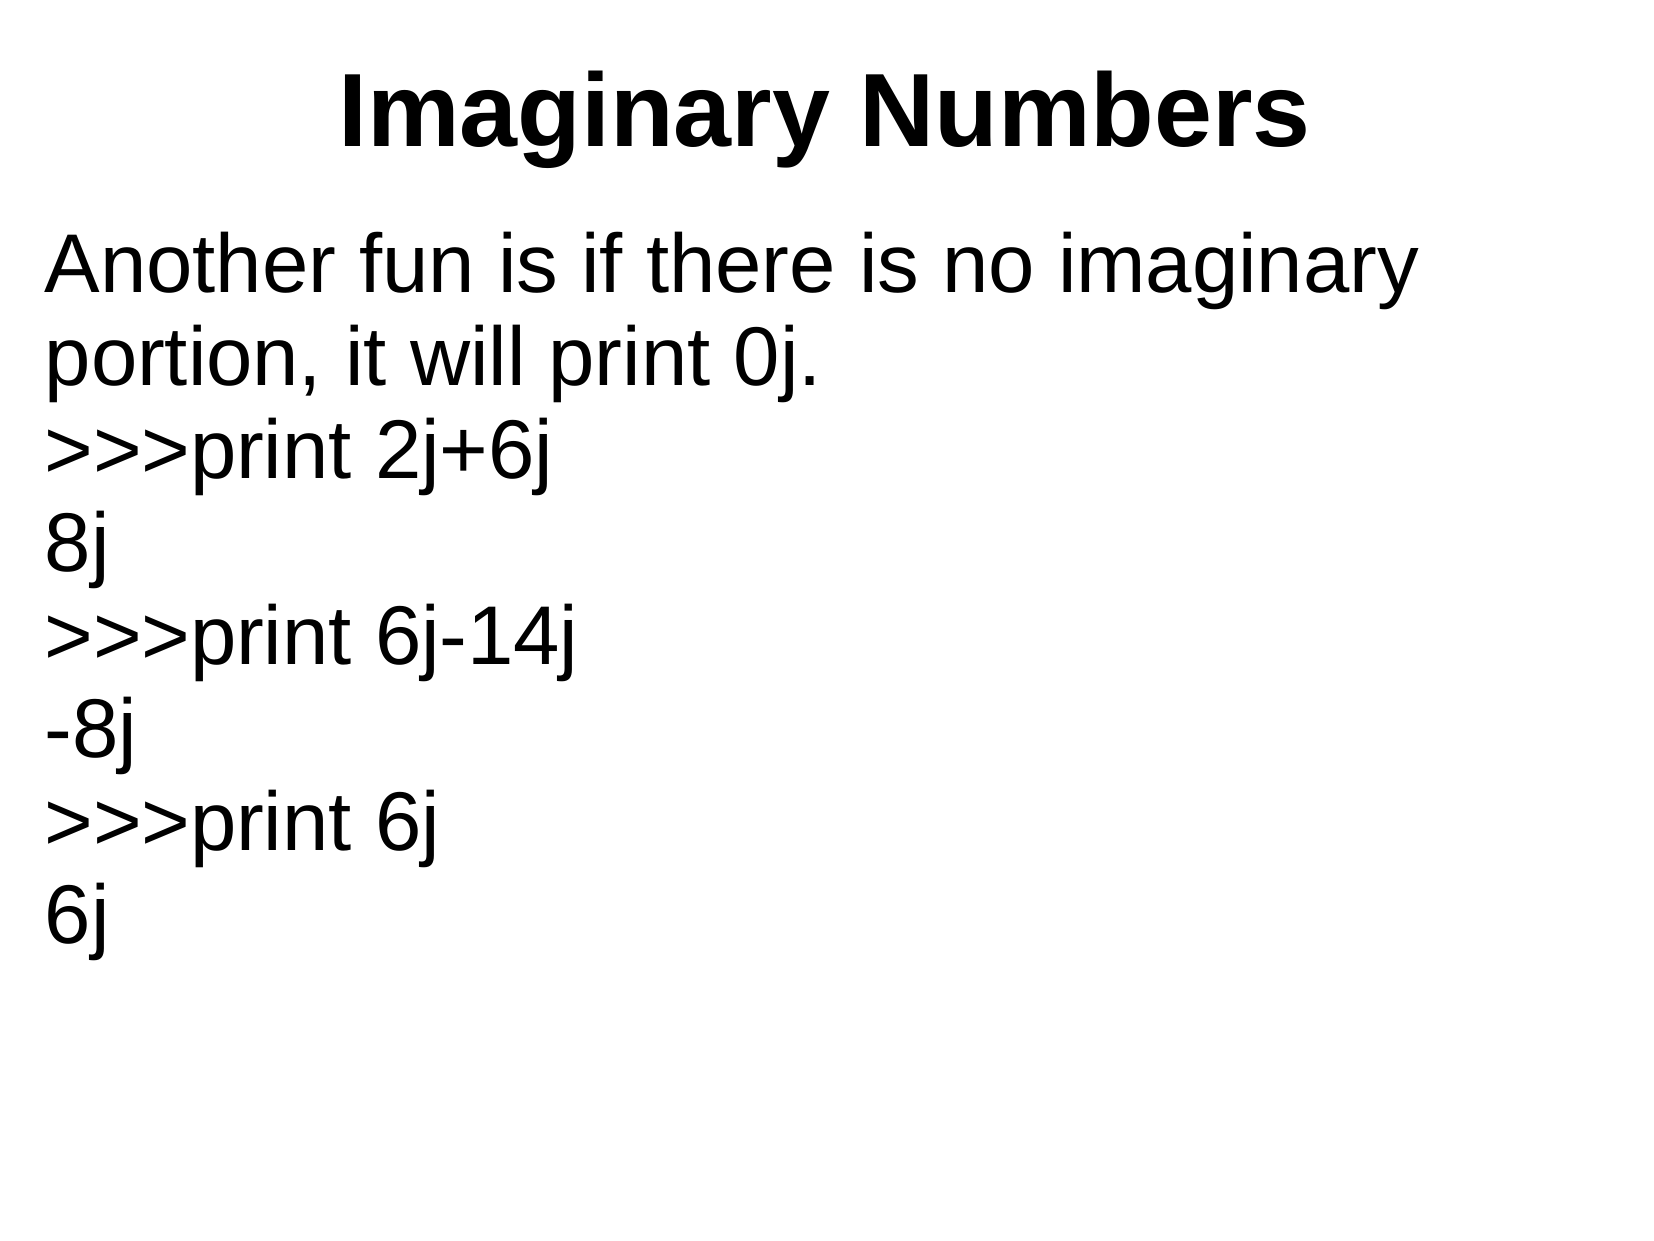

Imaginary Numbers
Another fun is if there is no imaginary portion, it will print 0j.
>>>print 2j+6j
8j
>>>print 6j-14j
-8j
>>>print 6j
6j